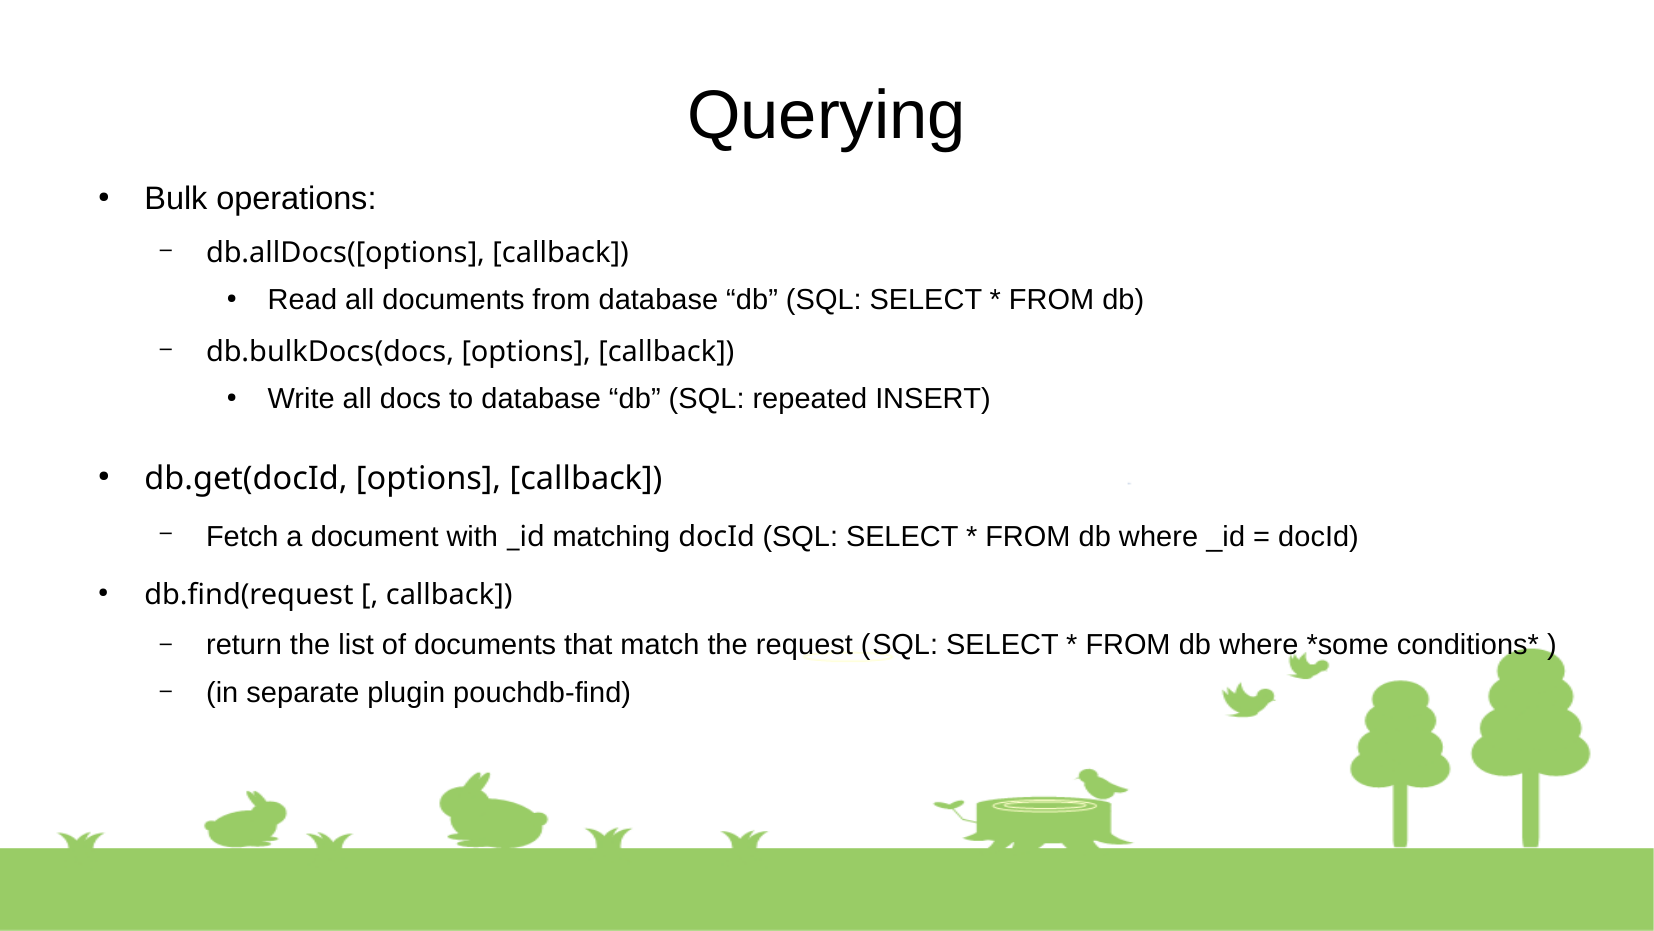

# Querying
Bulk operations:
db.allDocs([options], [callback])
Read all documents from database “db” (SQL: SELECT * FROM db)
db.bulkDocs(docs, [options], [callback])
Write all docs to database “db” (SQL: repeated INSERT)
db.get(docId, [options], [callback])
Fetch a document with _id matching docId (SQL: SELECT * FROM db where _id = docId)
db.find(request [, callback])
return the list of documents that match the request (SQL: SELECT * FROM db where *some conditions* )
(in separate plugin pouchdb-find)